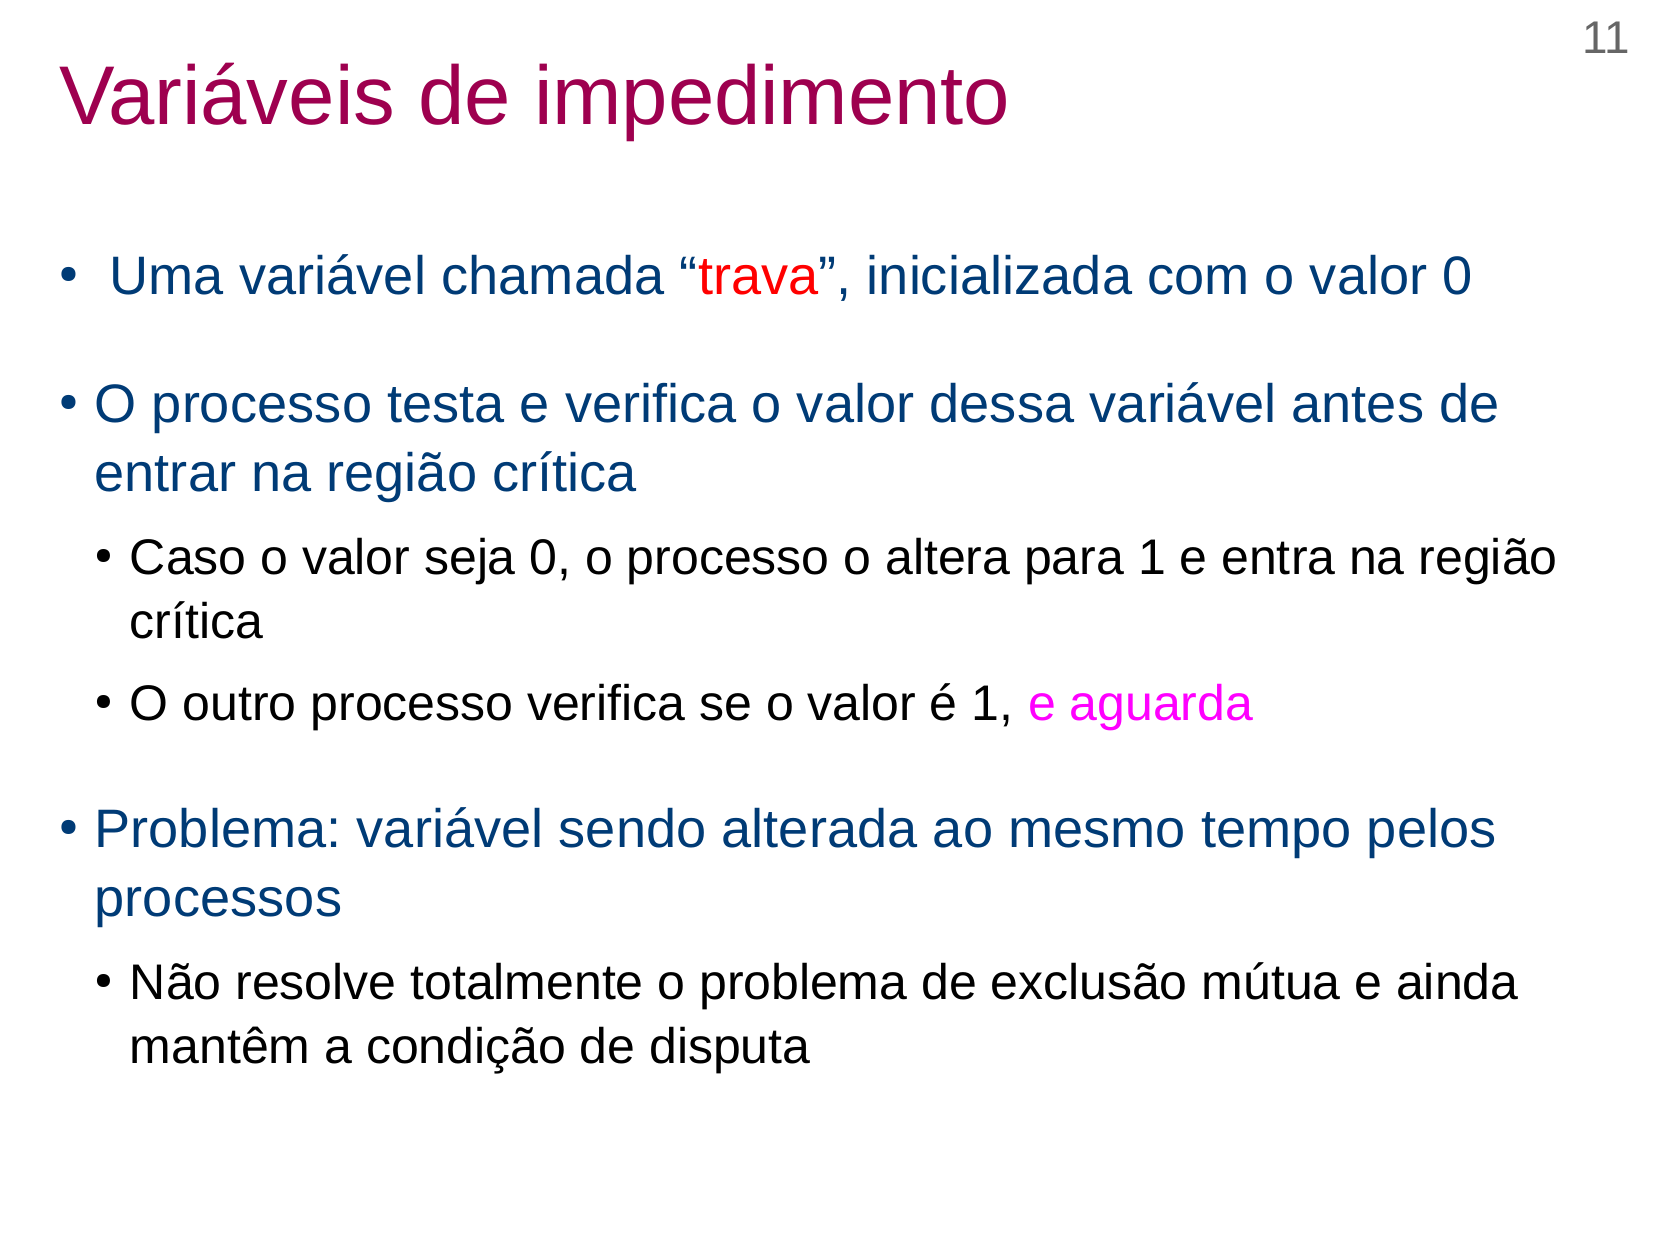

11
# Variáveis de impedimento
 Uma variável chamada “trava”, inicializada com o valor 0
O processo testa e verifica o valor dessa variável antes de entrar na região crítica
Caso o valor seja 0, o processo o altera para 1 e entra na região crítica
O outro processo verifica se o valor é 1, e aguarda
Problema: variável sendo alterada ao mesmo tempo pelos processos
Não resolve totalmente o problema de exclusão mútua e ainda mantêm a condição de disputa